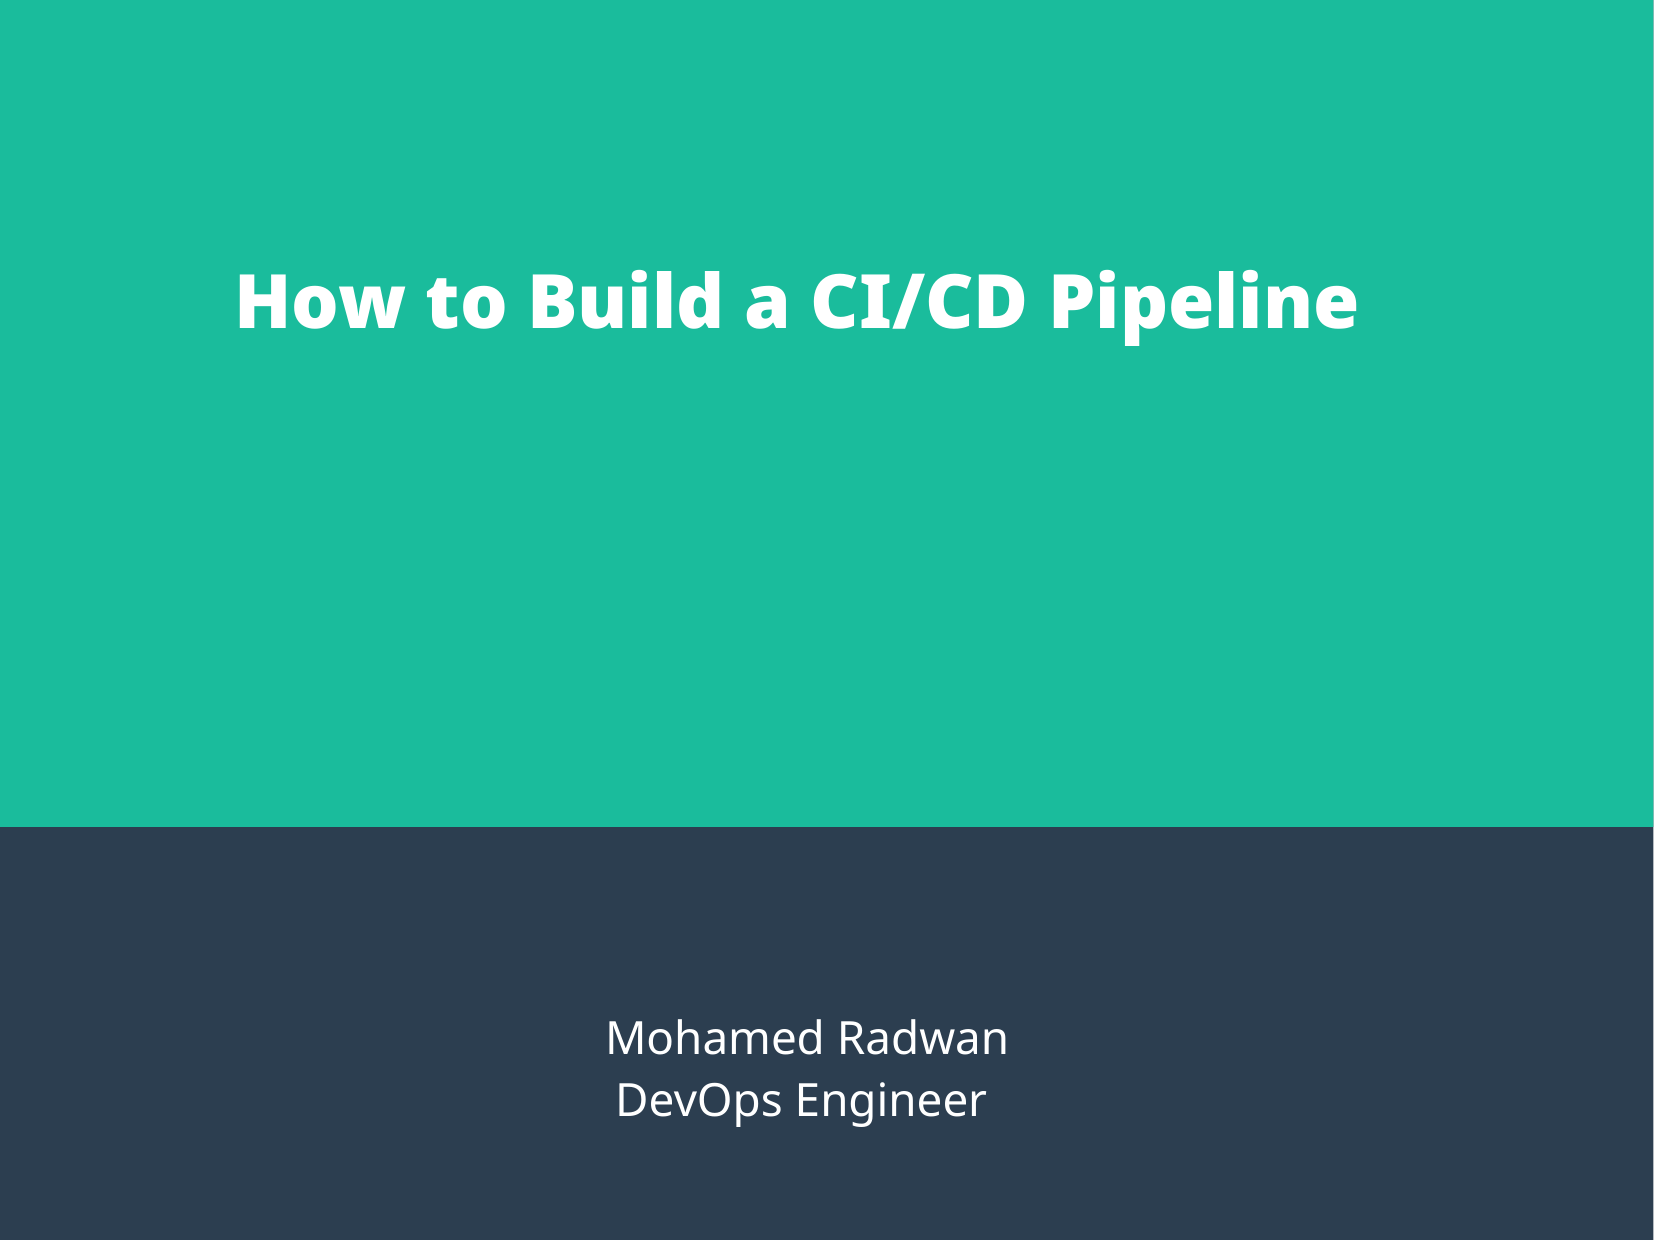

# How to Build a CI/CD Pipeline
Mohamed Radwan
DevOps Engineer